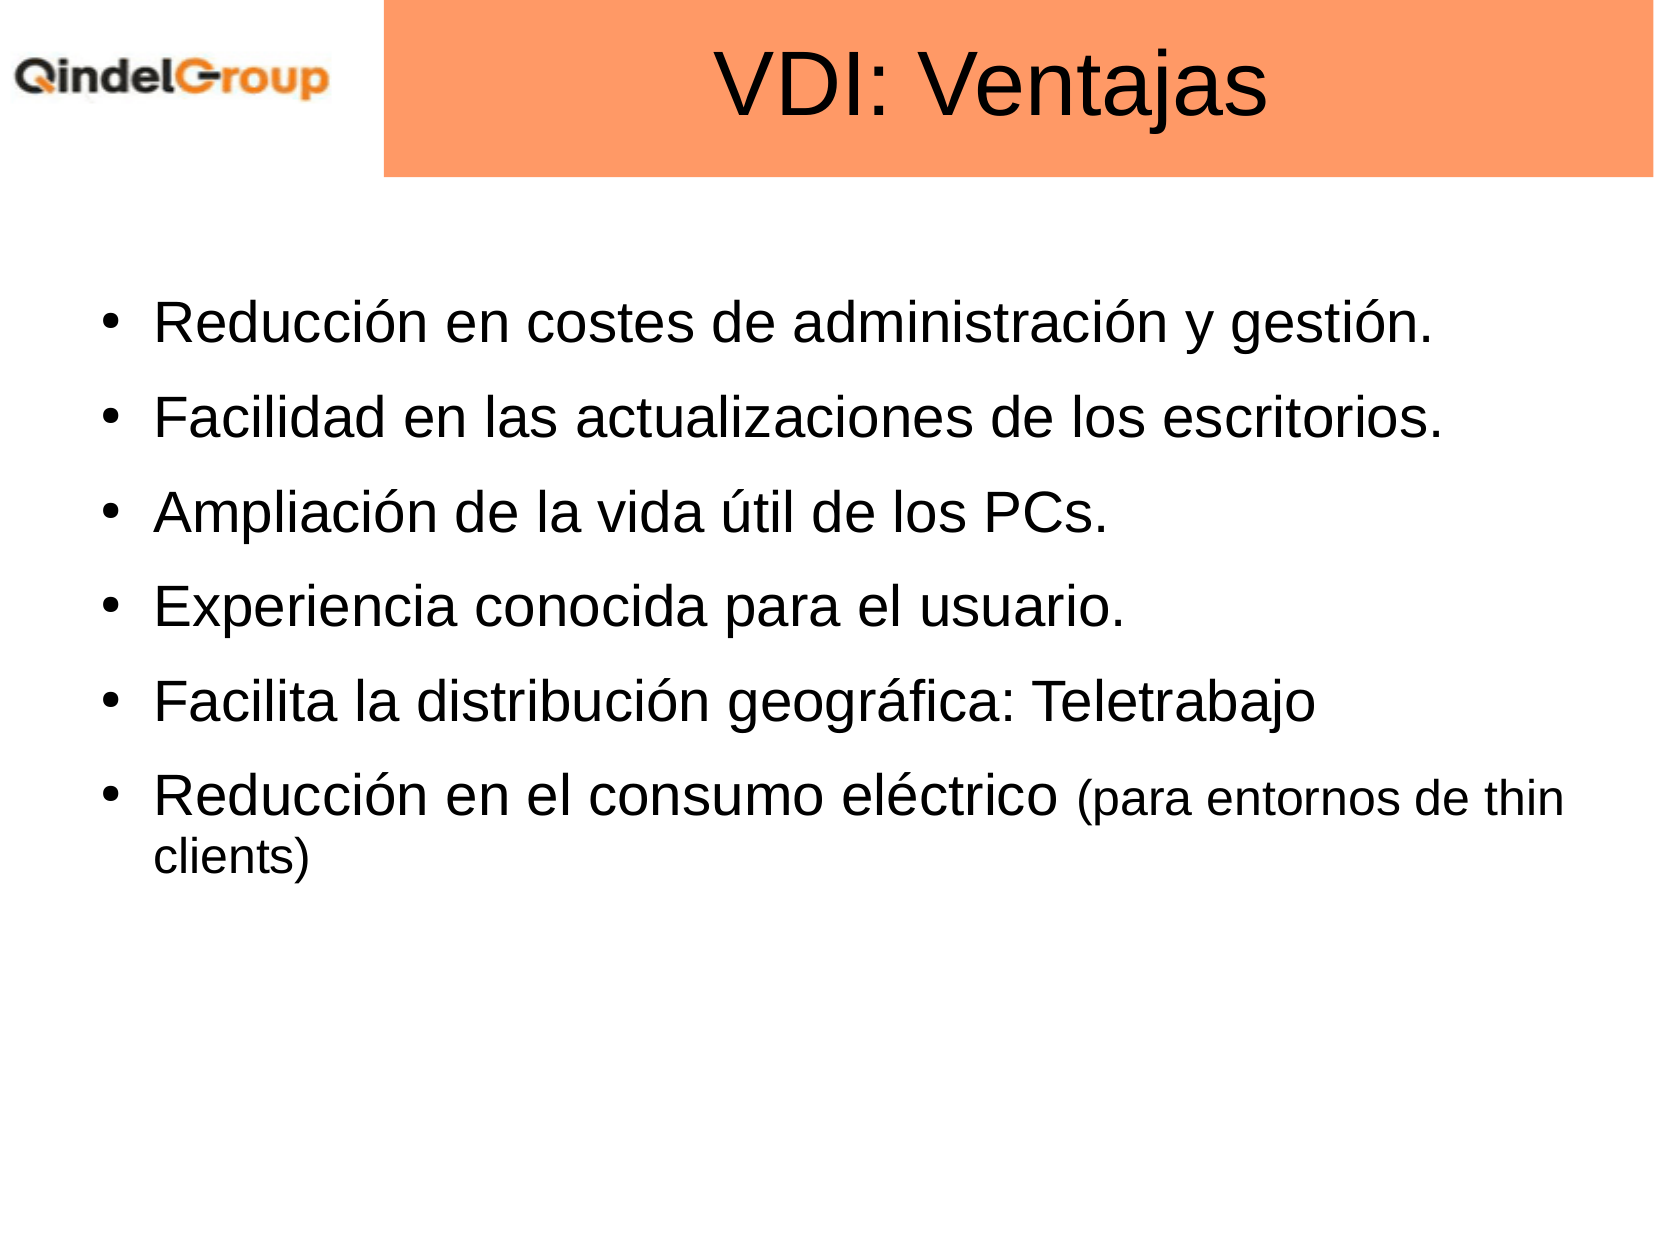

# VDI: Ventajas
Reducción en costes de administración y gestión.
Facilidad en las actualizaciones de los escritorios.
Ampliación de la vida útil de los PCs.
Experiencia conocida para el usuario.
Facilita la distribución geográfica: Teletrabajo
Reducción en el consumo eléctrico (para entornos de thin clients)